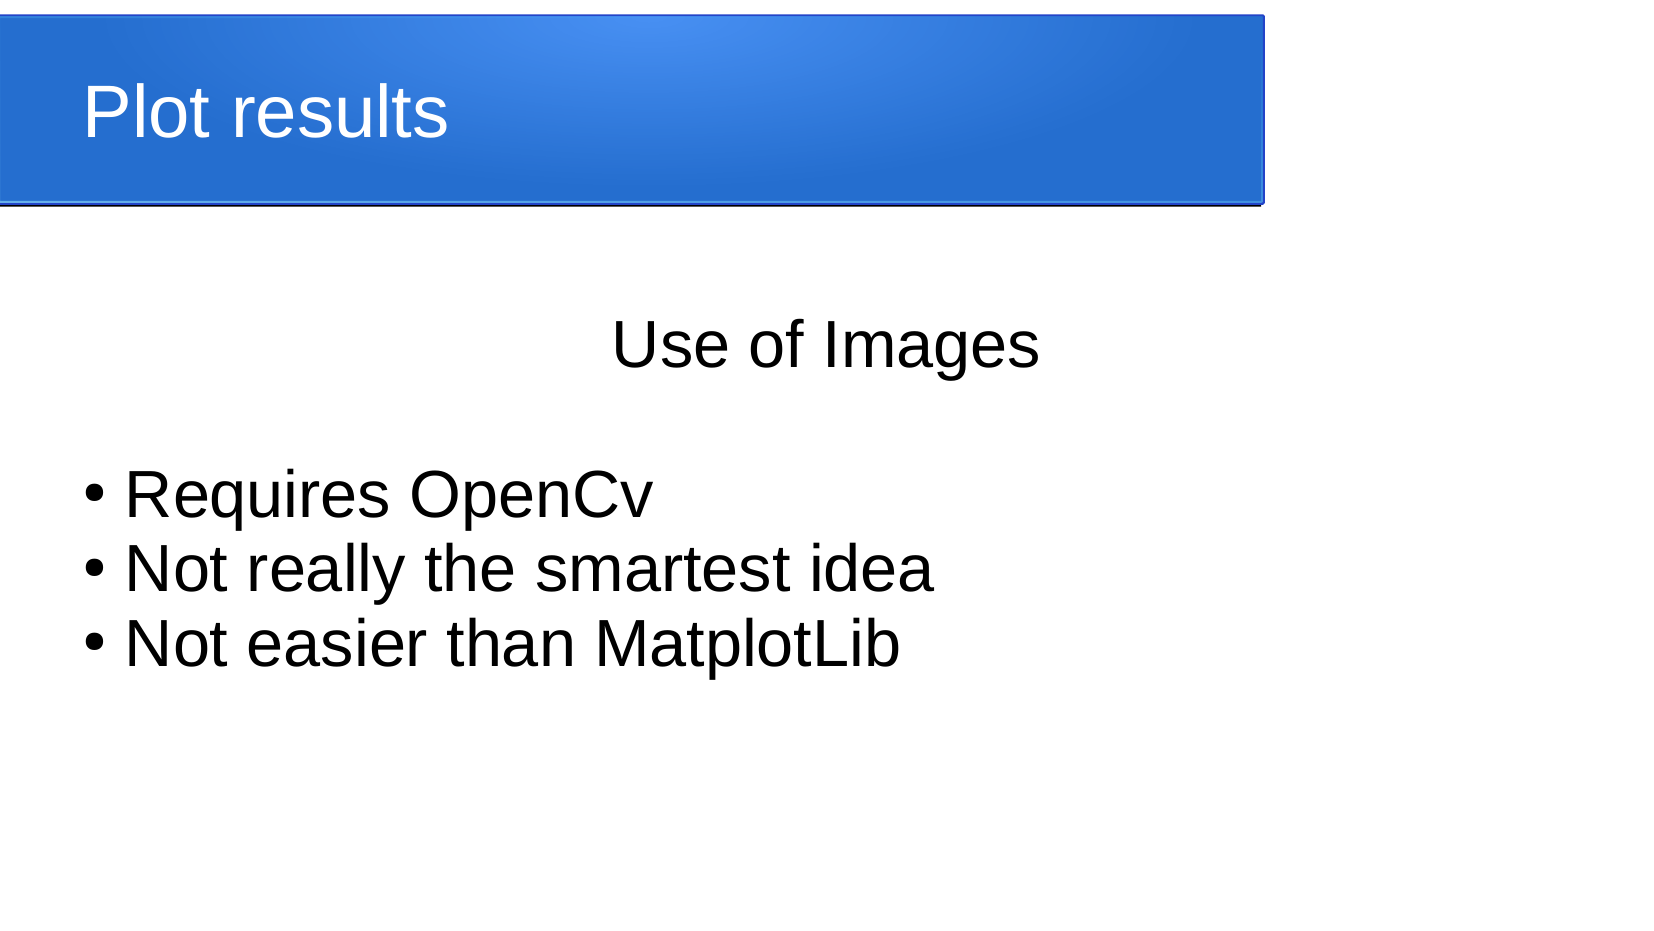

# Plot results
Use of Images
 Requires OpenCv
 Not really the smartest idea
 Not easier than MatplotLib